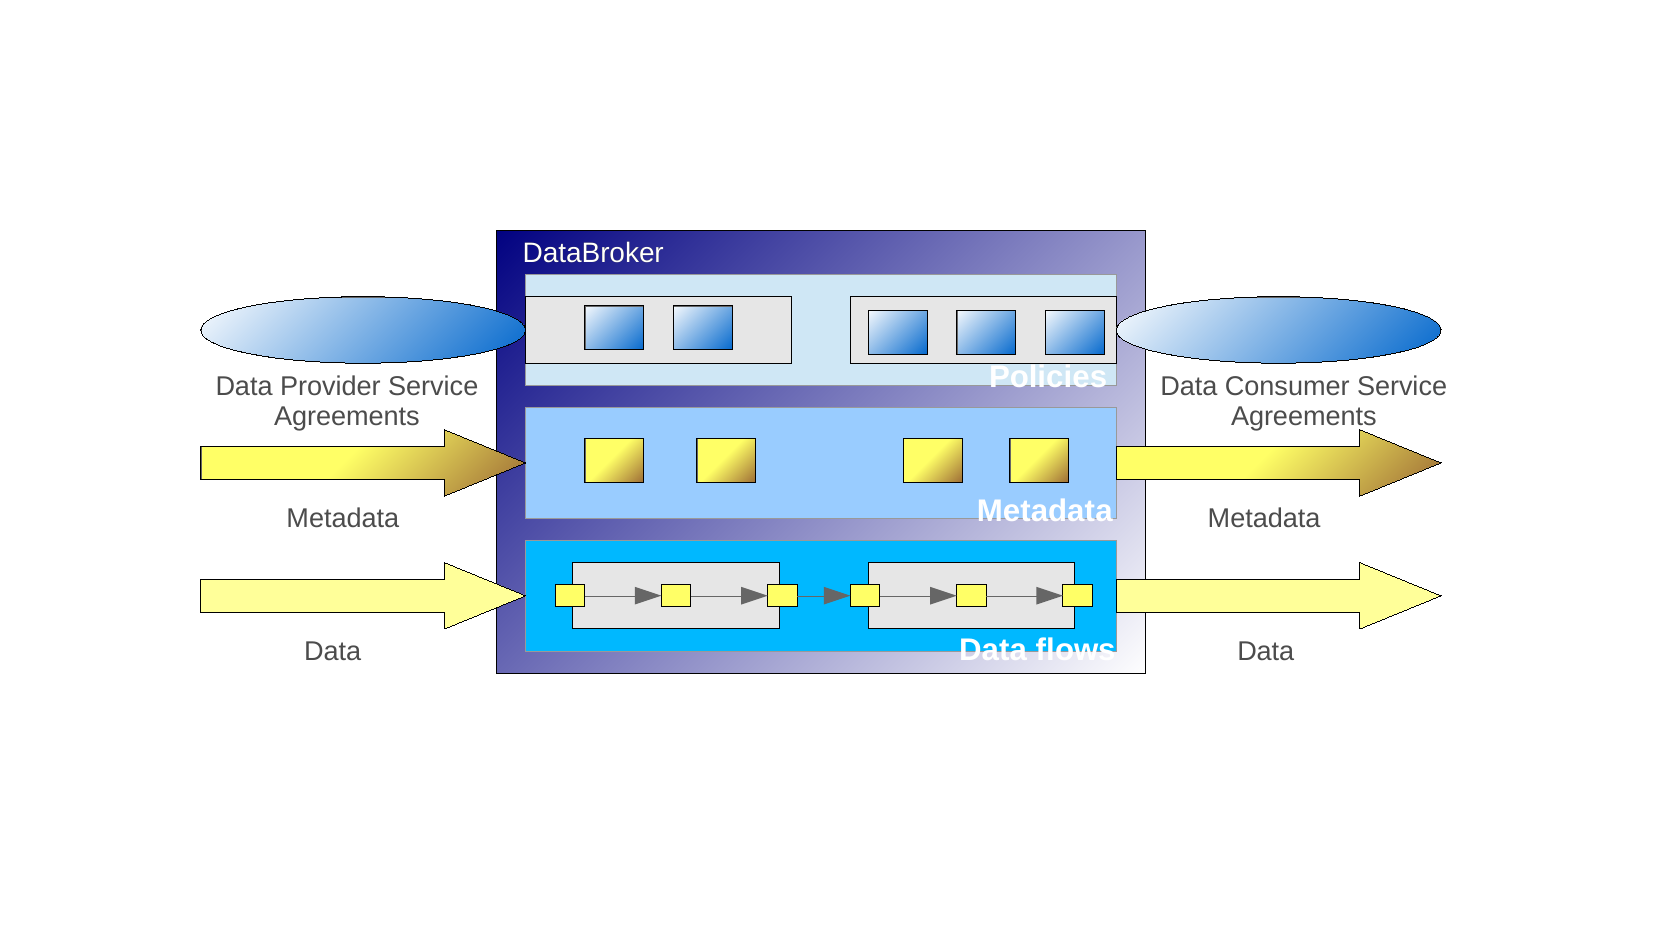

DataBroker
DataBroker
Policies
Data Provider Service
Agreements
Data Consumer Service
Agreements
Metadata
Metadata
Metadata
Data flows
Data
Data